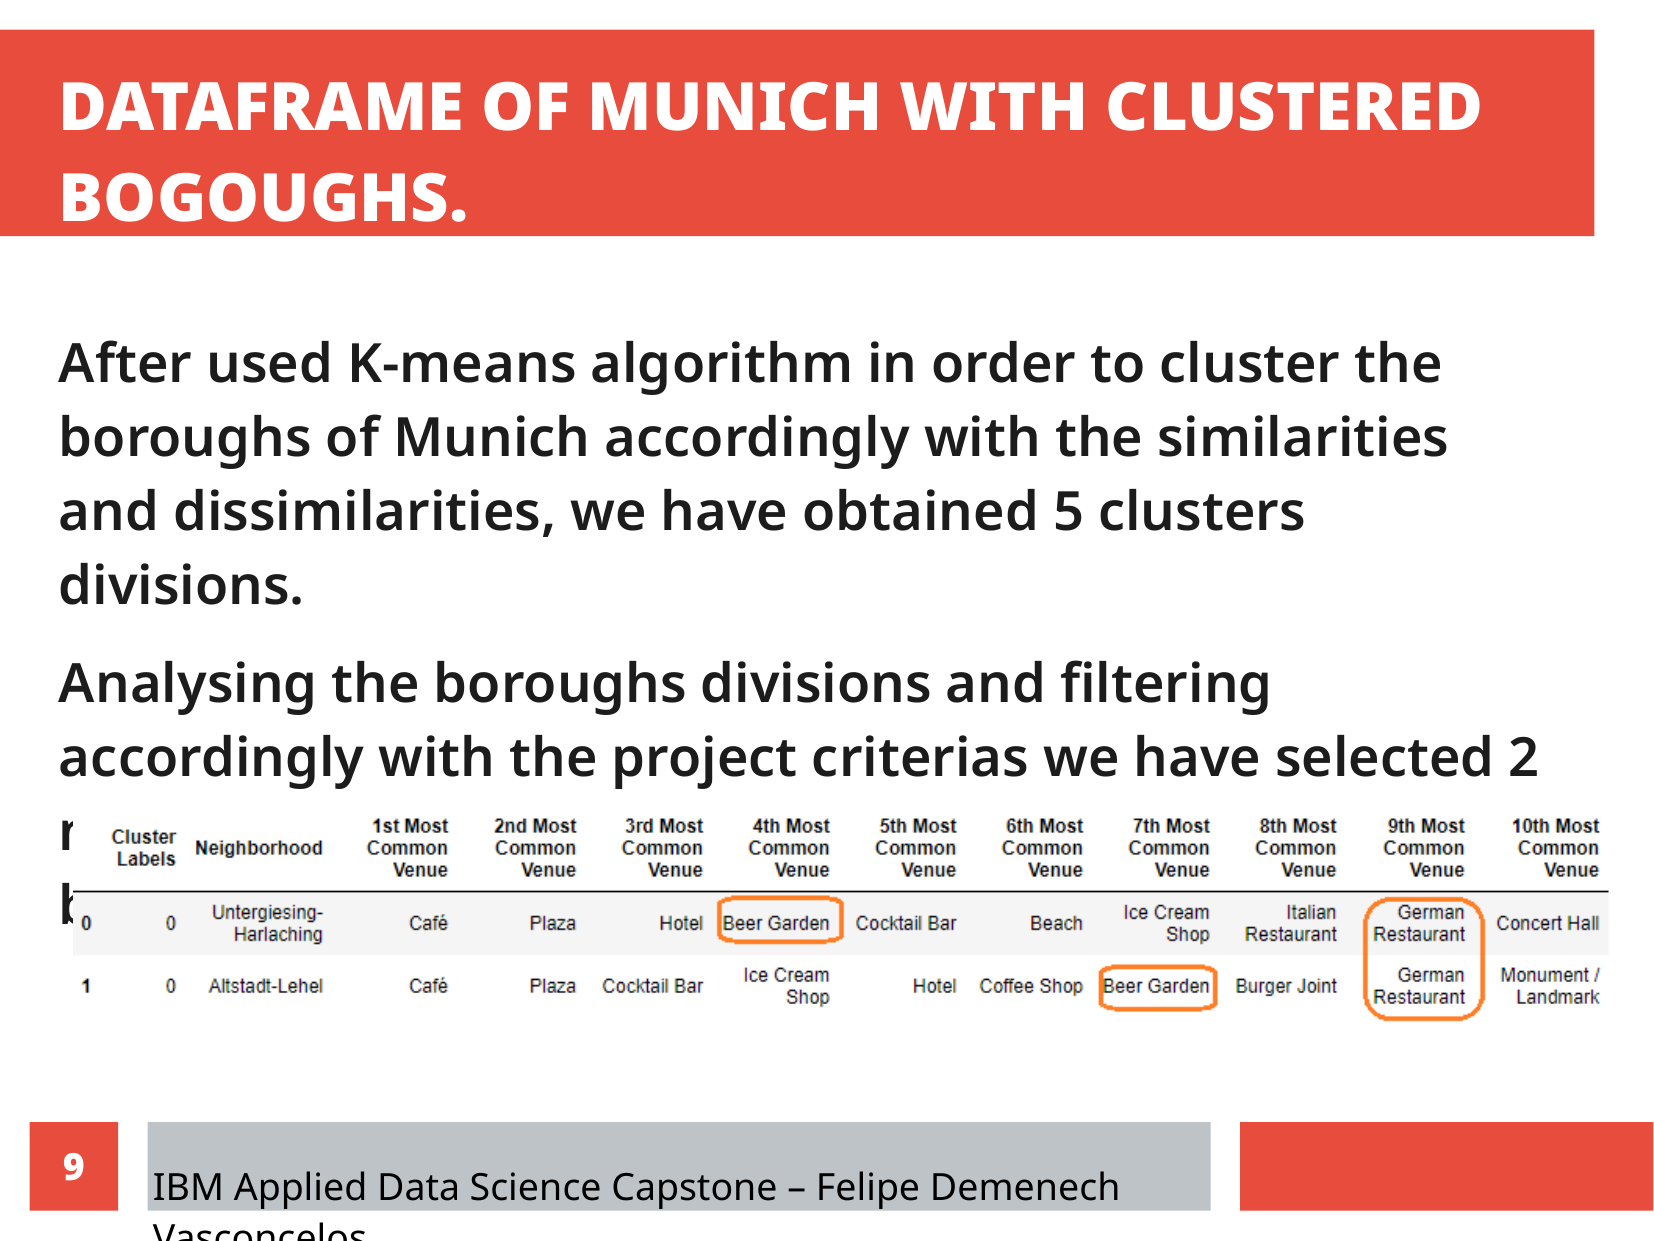

# DATAFRAME OF MUNICH WITH CLUSTERED BOGOUGHS.
After used K-means algorithm in order to cluster the boroughs of Munich accordingly with the similarities and dissimilarities, we have obtained 5 clusters divisions.
Analysing the boroughs divisions and filtering accordingly with the project criterias we have selected 2 main central boroughs to concentrate our search for the best Airbnb accomodation.
9
IBM Applied Data Science Capstone – Felipe Demenech Vasconcelos.